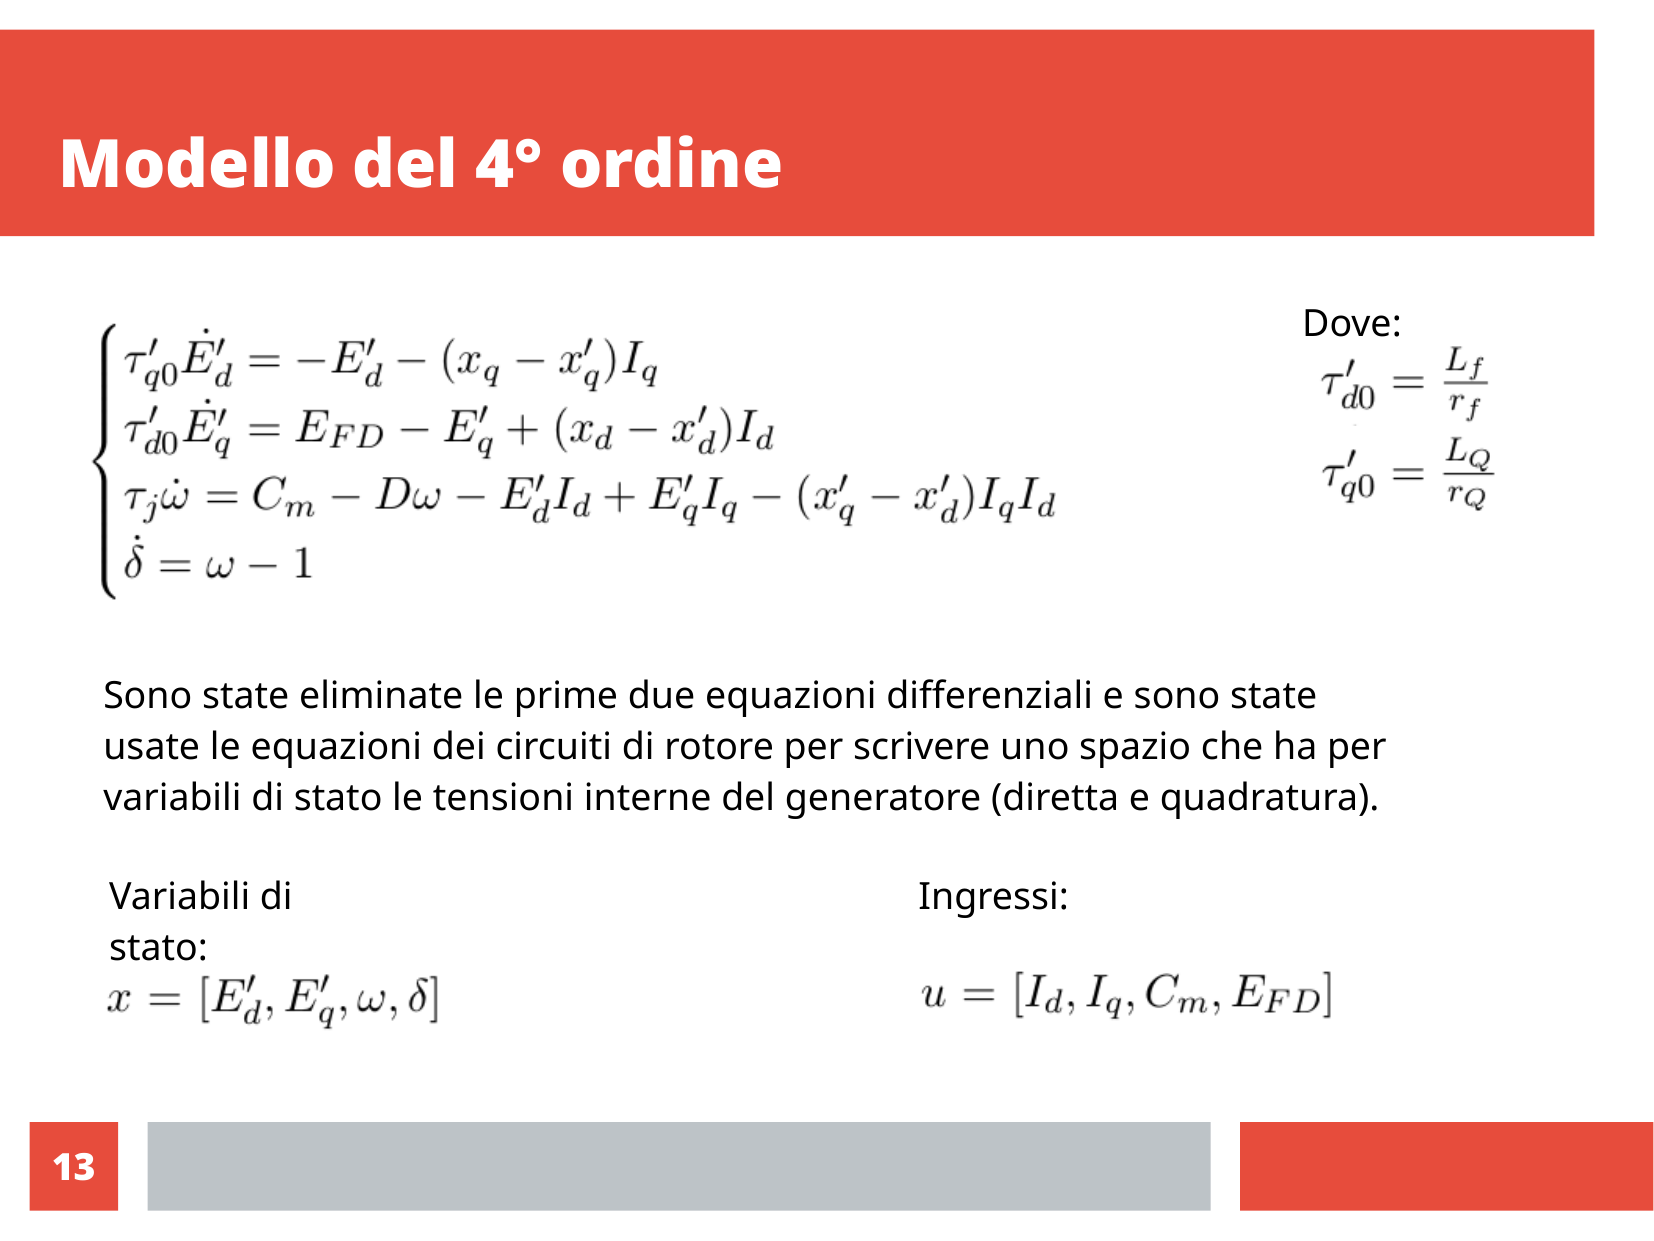

# Modello del 4° ordine
Dove:
Sono state eliminate le prime due equazioni differenziali e sono state usate le equazioni dei circuiti di rotore per scrivere uno spazio che ha per variabili di stato le tensioni interne del generatore (diretta e quadratura).
Variabili di stato:
Ingressi:
13